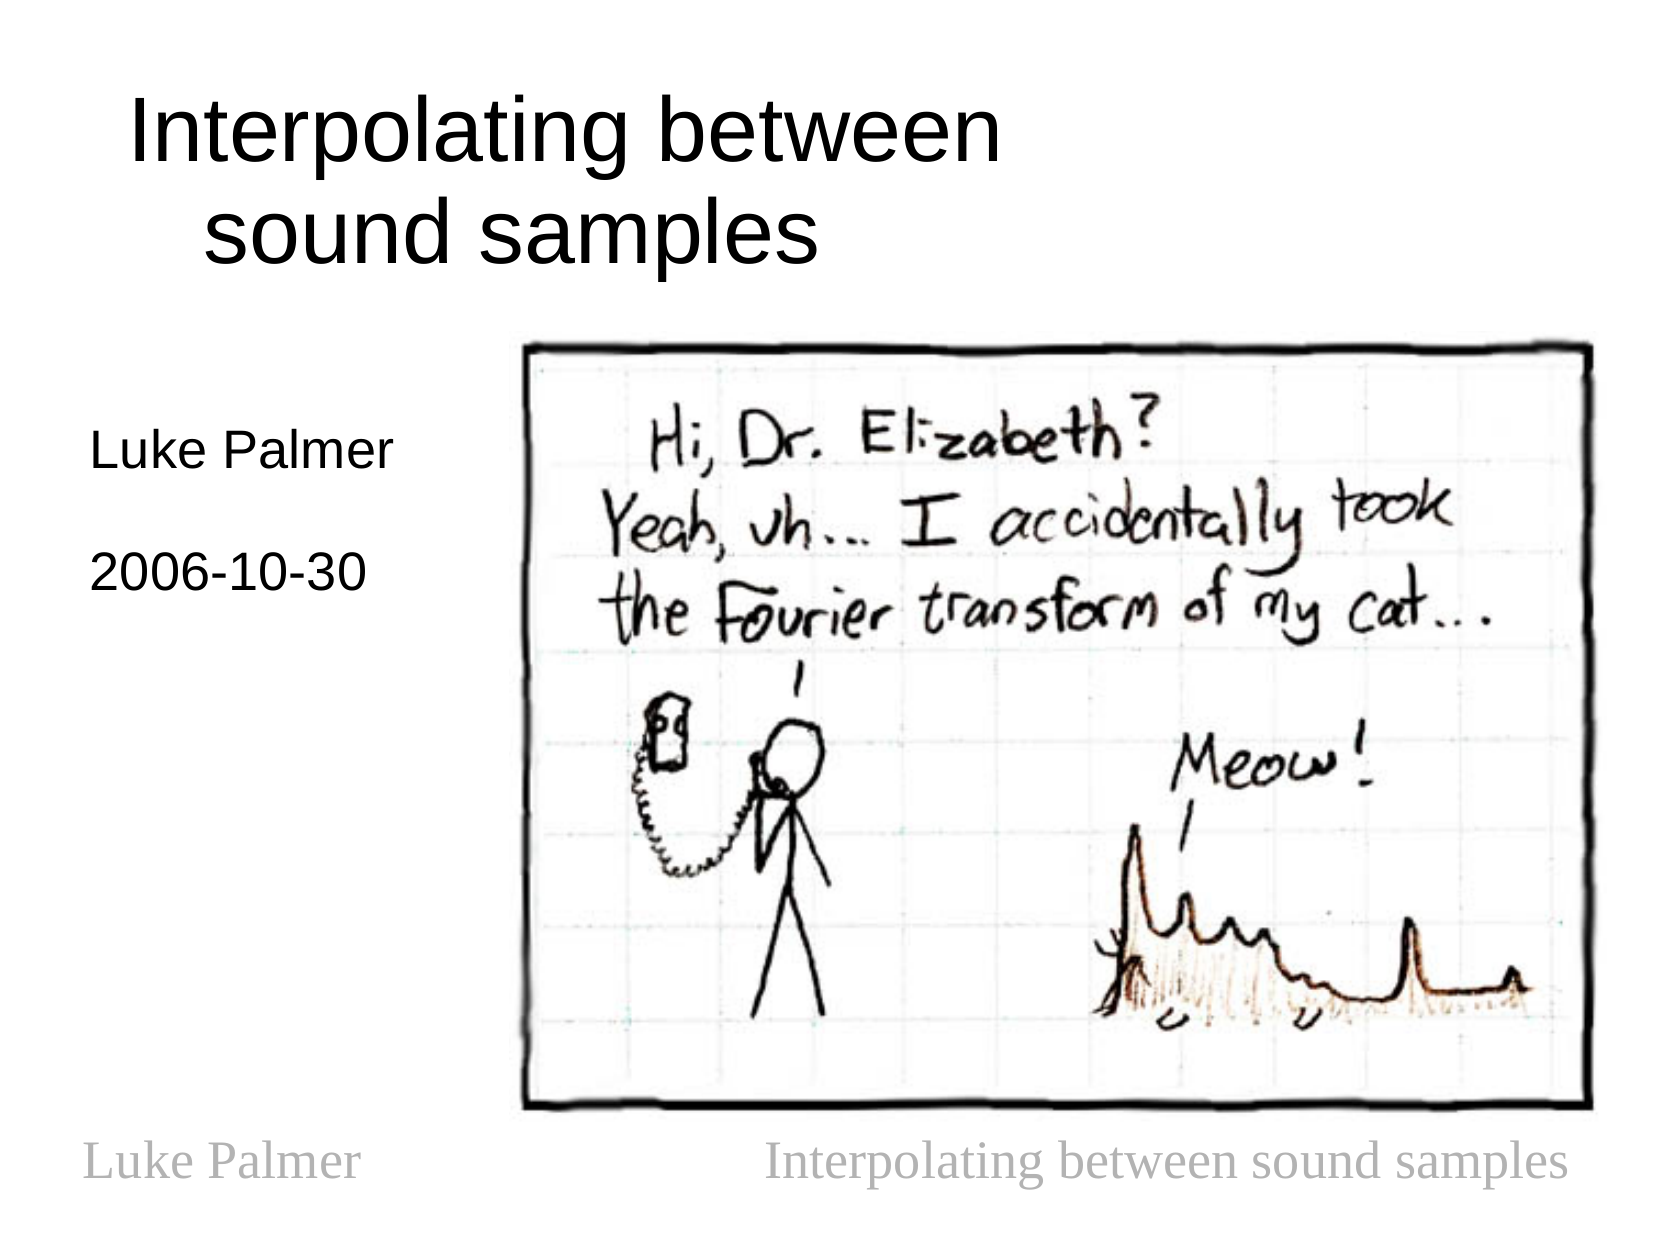

Interpolating between
 sound samples
Luke Palmer
2006-10-30